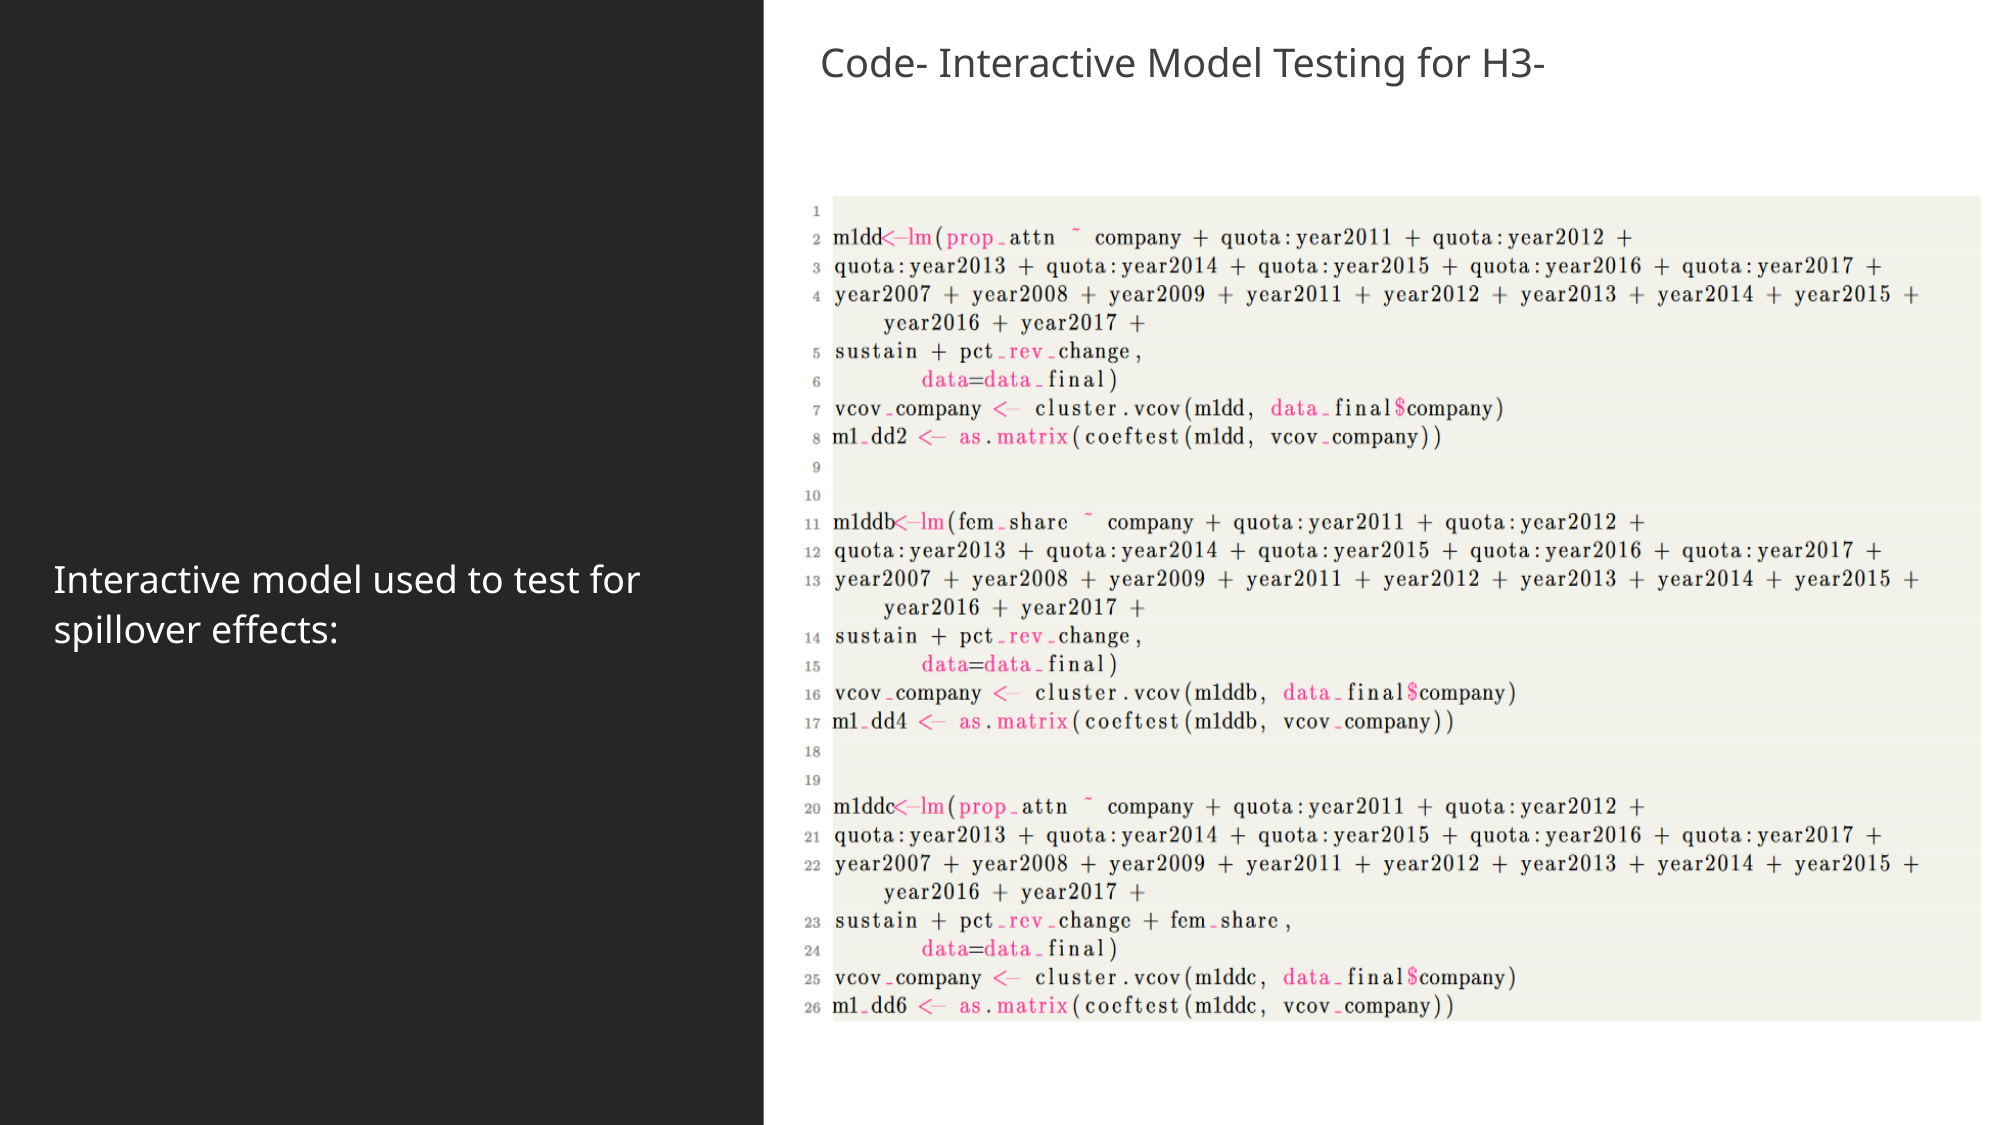

Code- Interactive Model Testing for H3-
# Interactive model used to test for spillover effects: